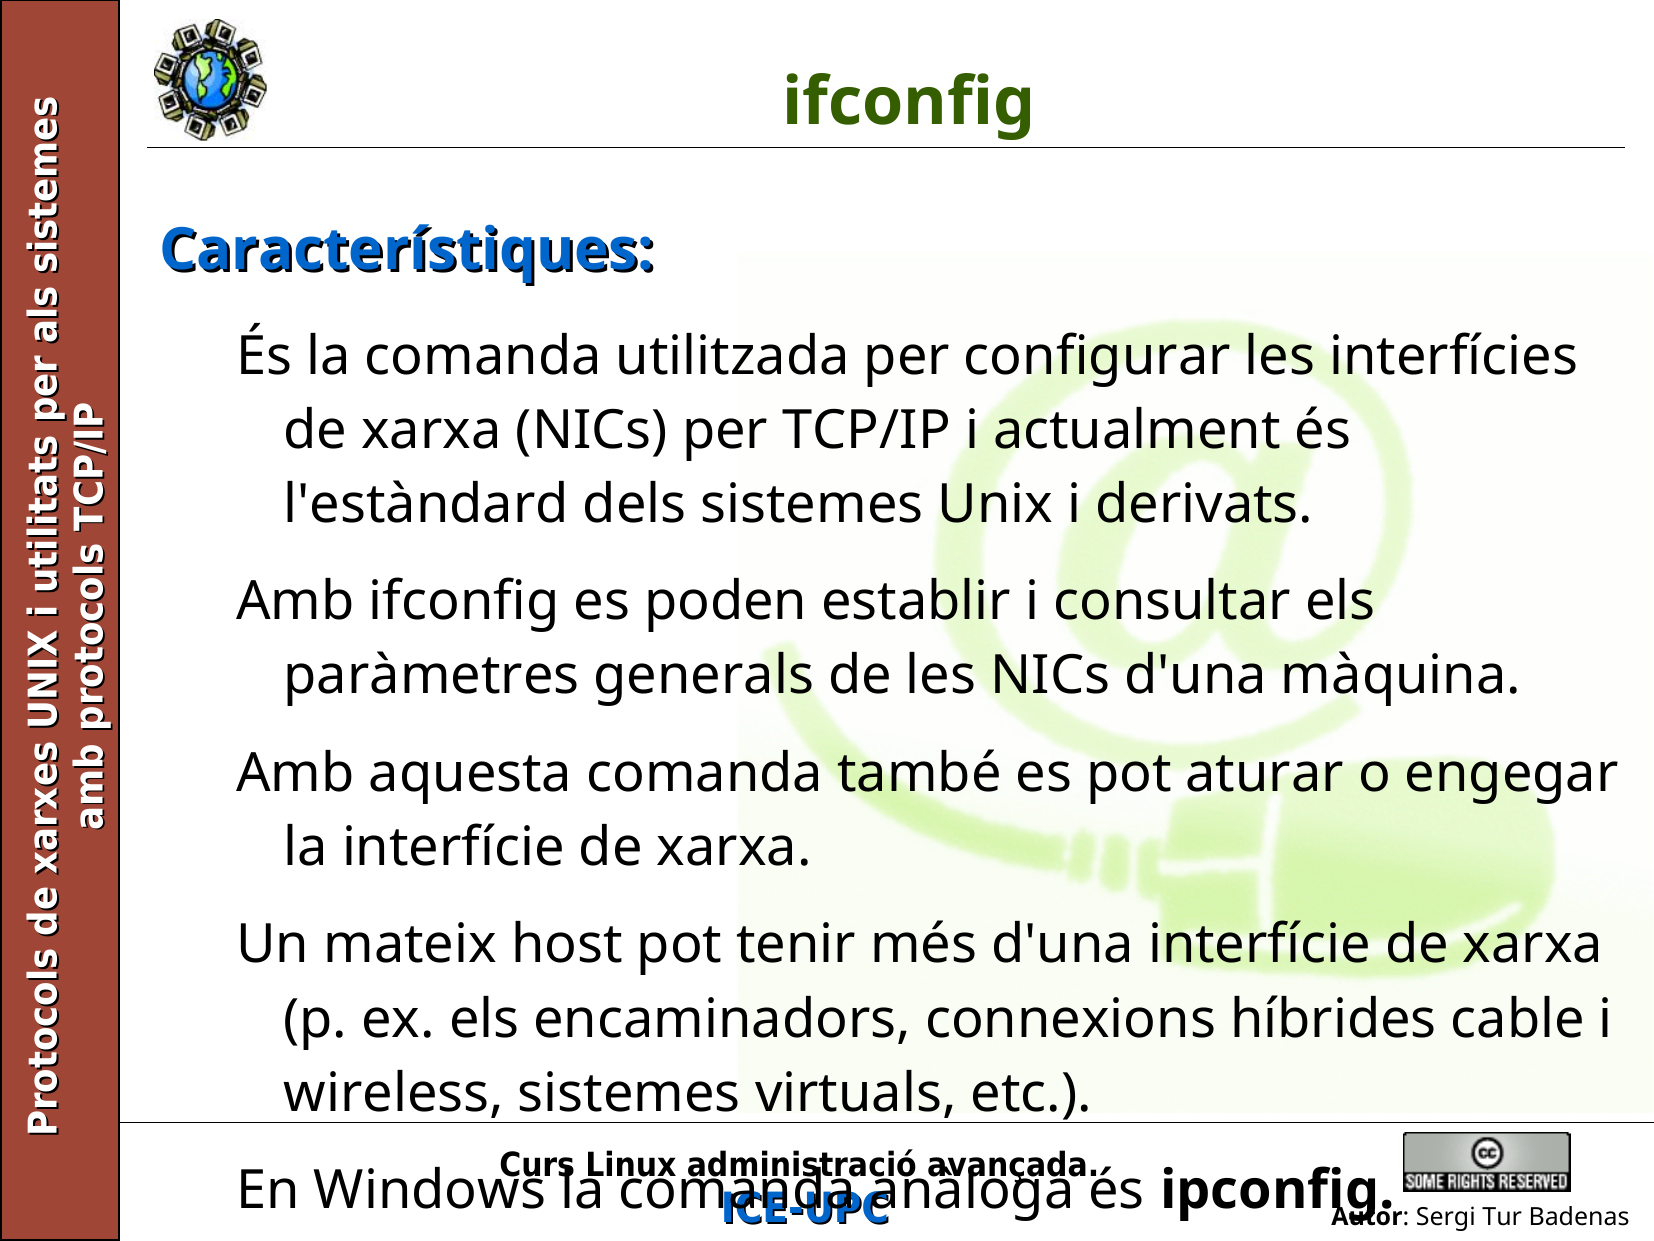

# ifconfig
Característiques:
És la comanda utilitzada per configurar les interfícies de xarxa (NICs) per TCP/IP i actualment és l'estàndard dels sistemes Unix i derivats.
Amb ifconfig es poden establir i consultar els paràmetres generals de les NICs d'una màquina.
Amb aquesta comanda també es pot aturar o engegar la interfície de xarxa.
Un mateix host pot tenir més d'una interfície de xarxa (p. ex. els encaminadors, connexions híbrides cable i wireless, sistemes virtuals, etc.).
En Windows la comanda anàloga és ipconfig.